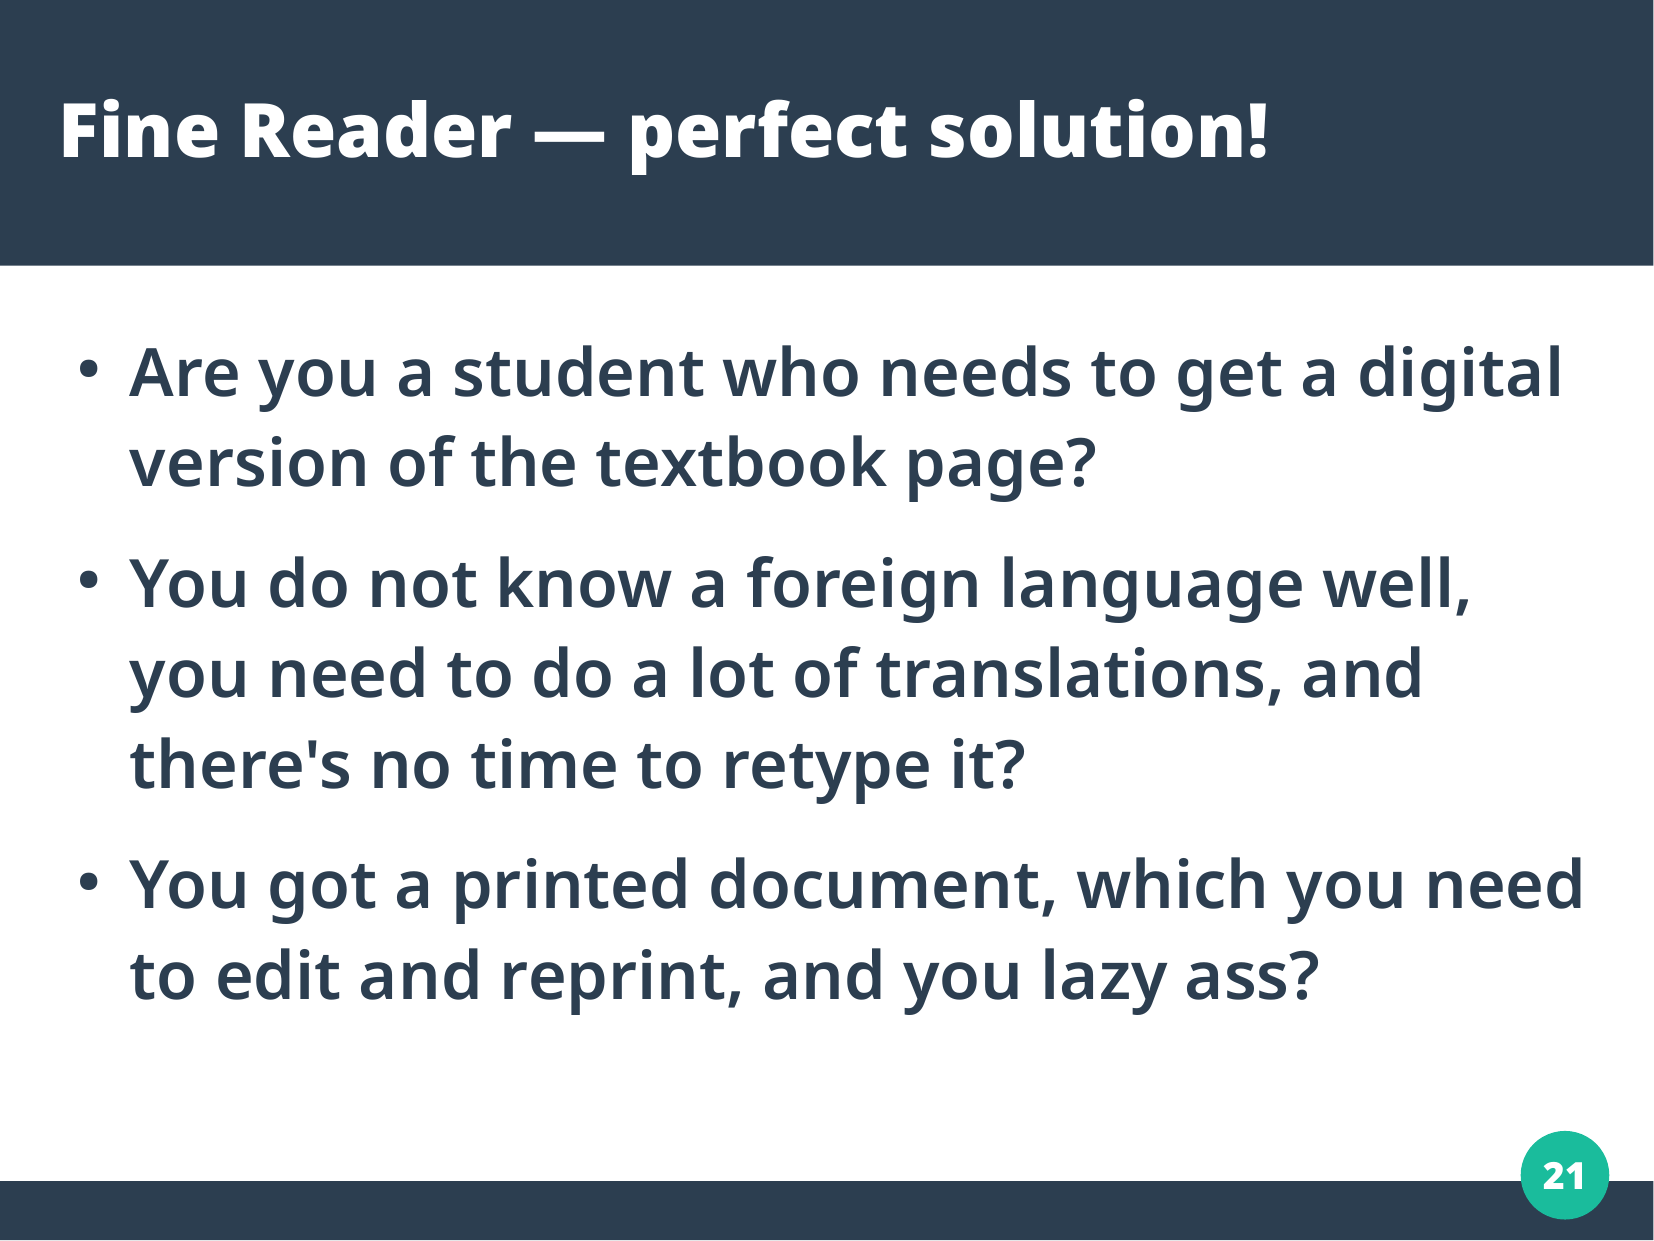

# Fine Reader — perfect solution!
Are you a student who needs to get a digital version of the textbook page?
You do not know a foreign language well, you need to do a lot of translations, and there's no time to retype it?
You got a printed document, which you need to edit and reprint, and you lazy ass?
21